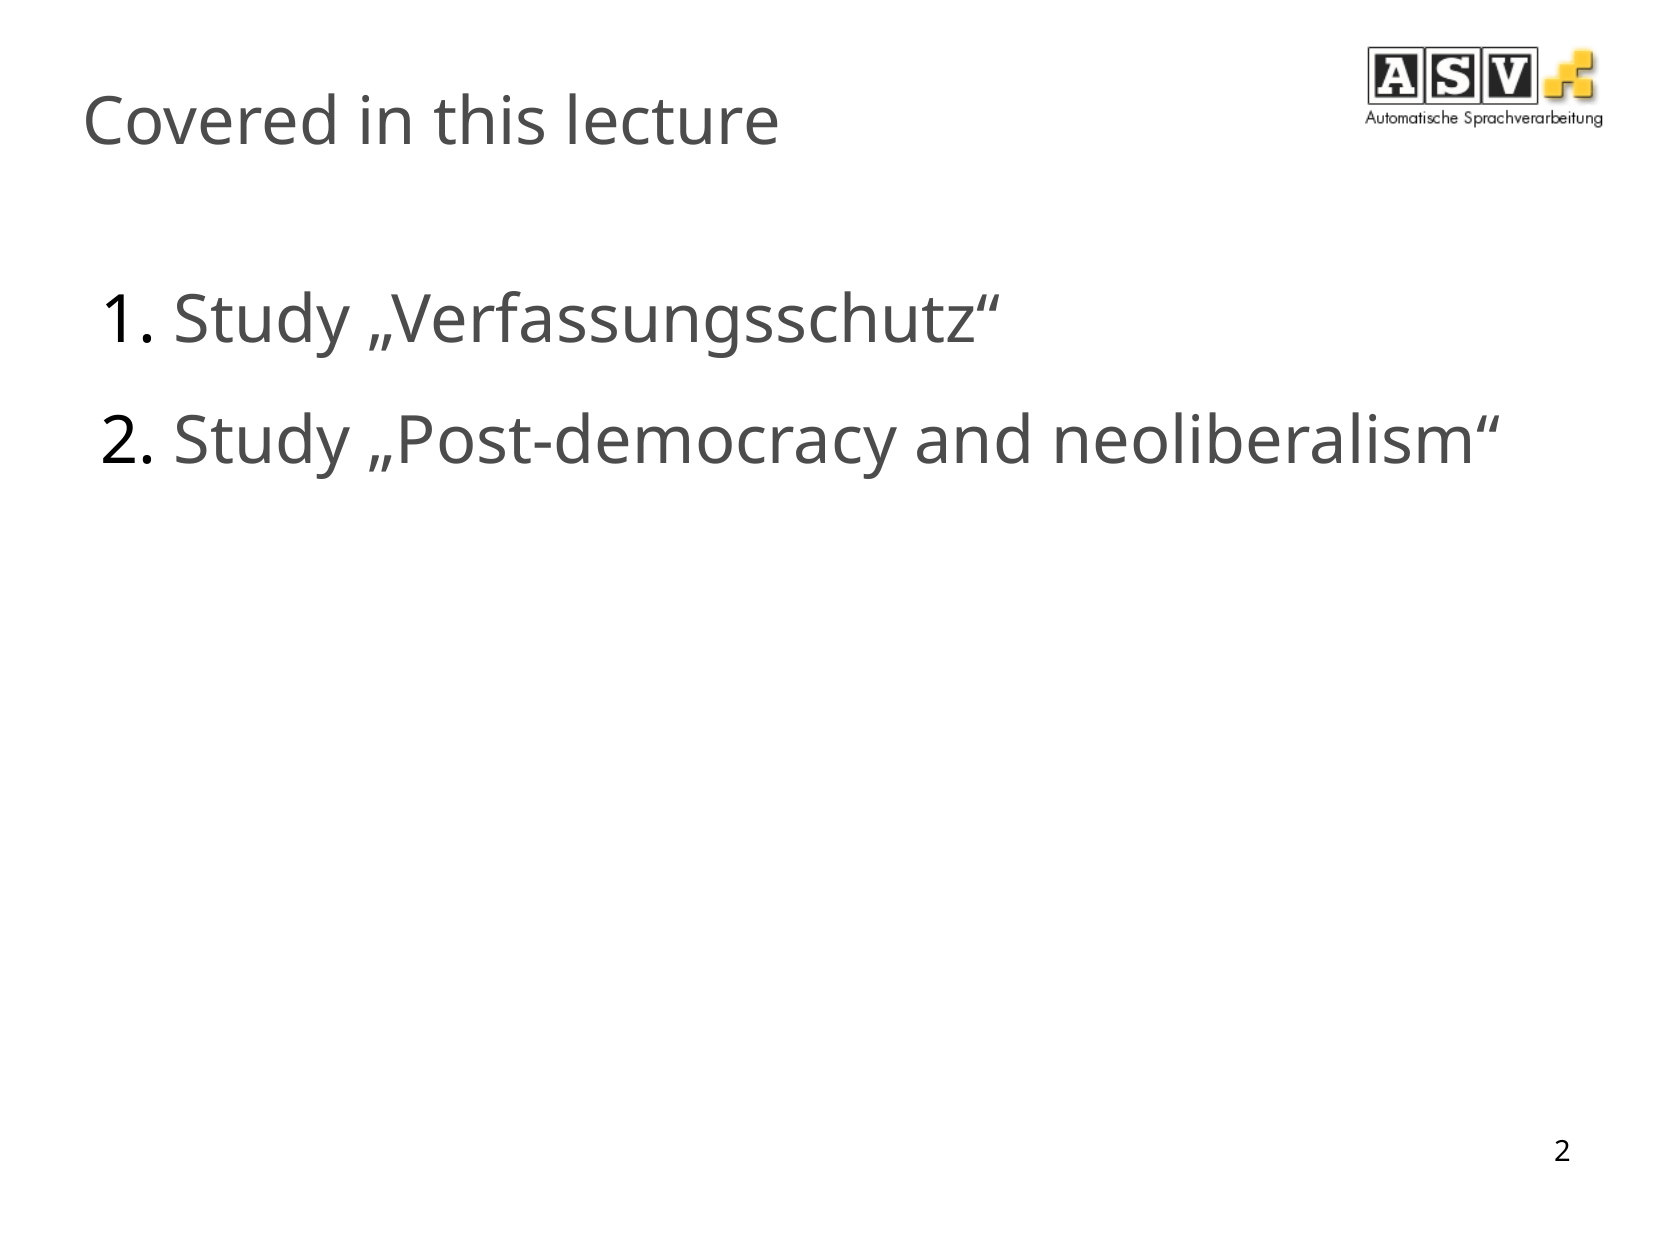

# Covered in this lecture
 Study „Verfassungsschutz“
 Study „Post-democracy and neoliberalism“
2